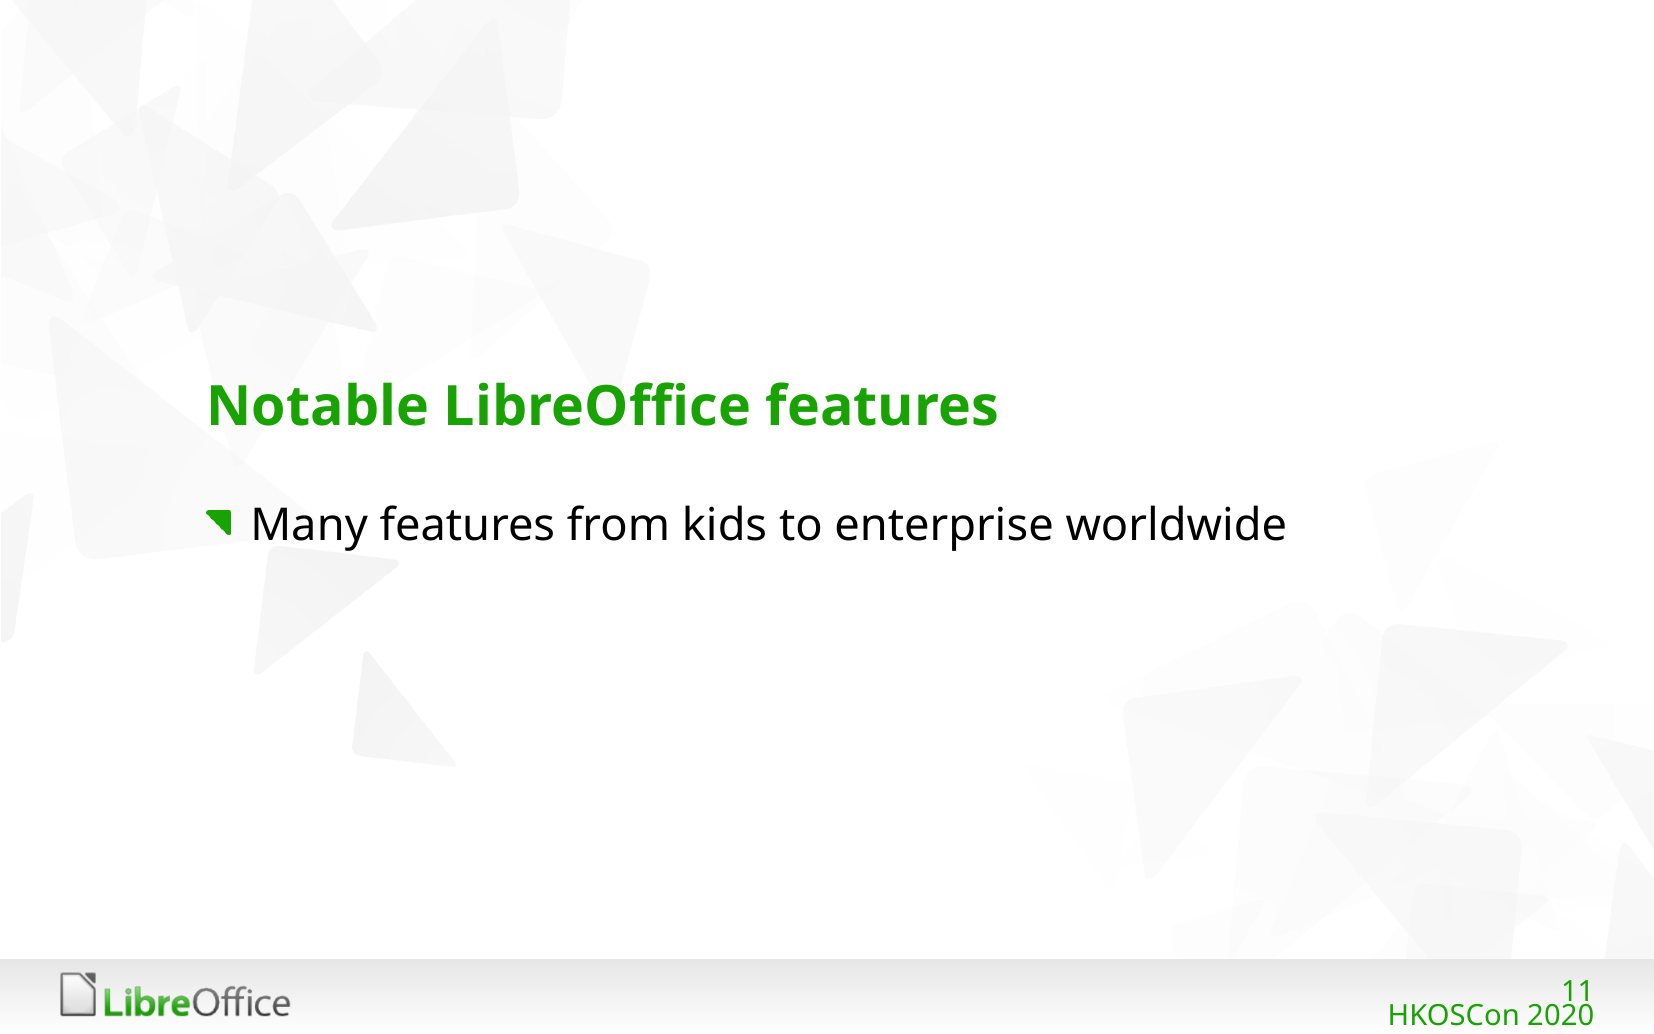

# Notable LibreOffice features
Many features from kids to enterprise worldwide
11
HKOSCon 2020